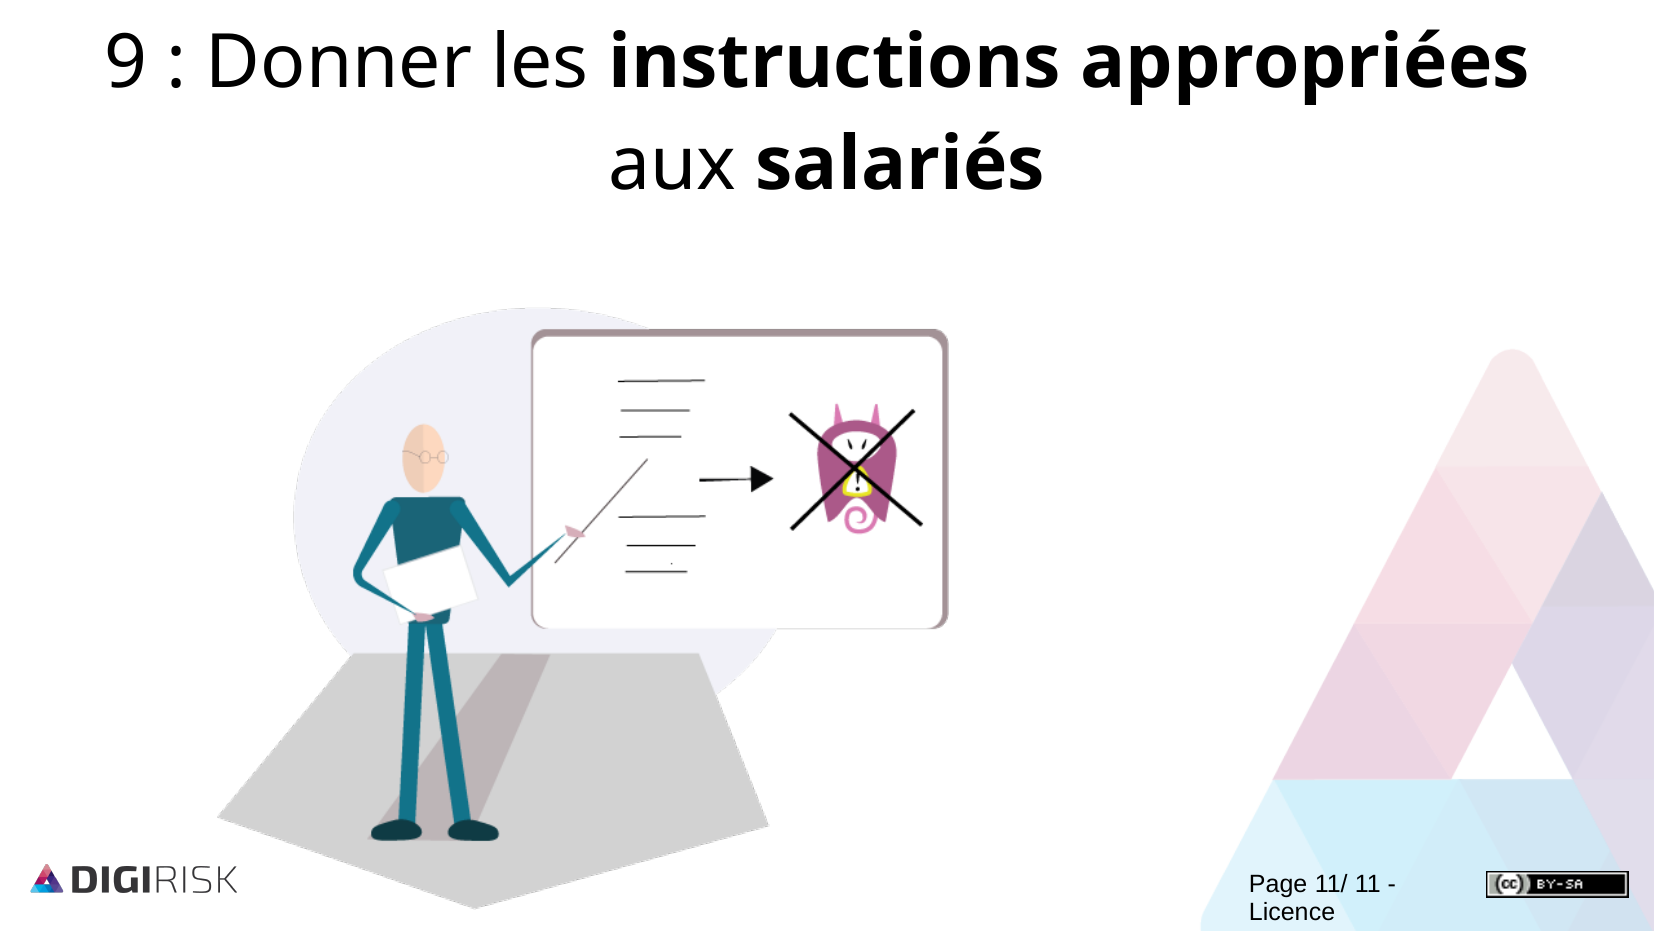

# 9 : Donner les instructions appropriées aux salariés